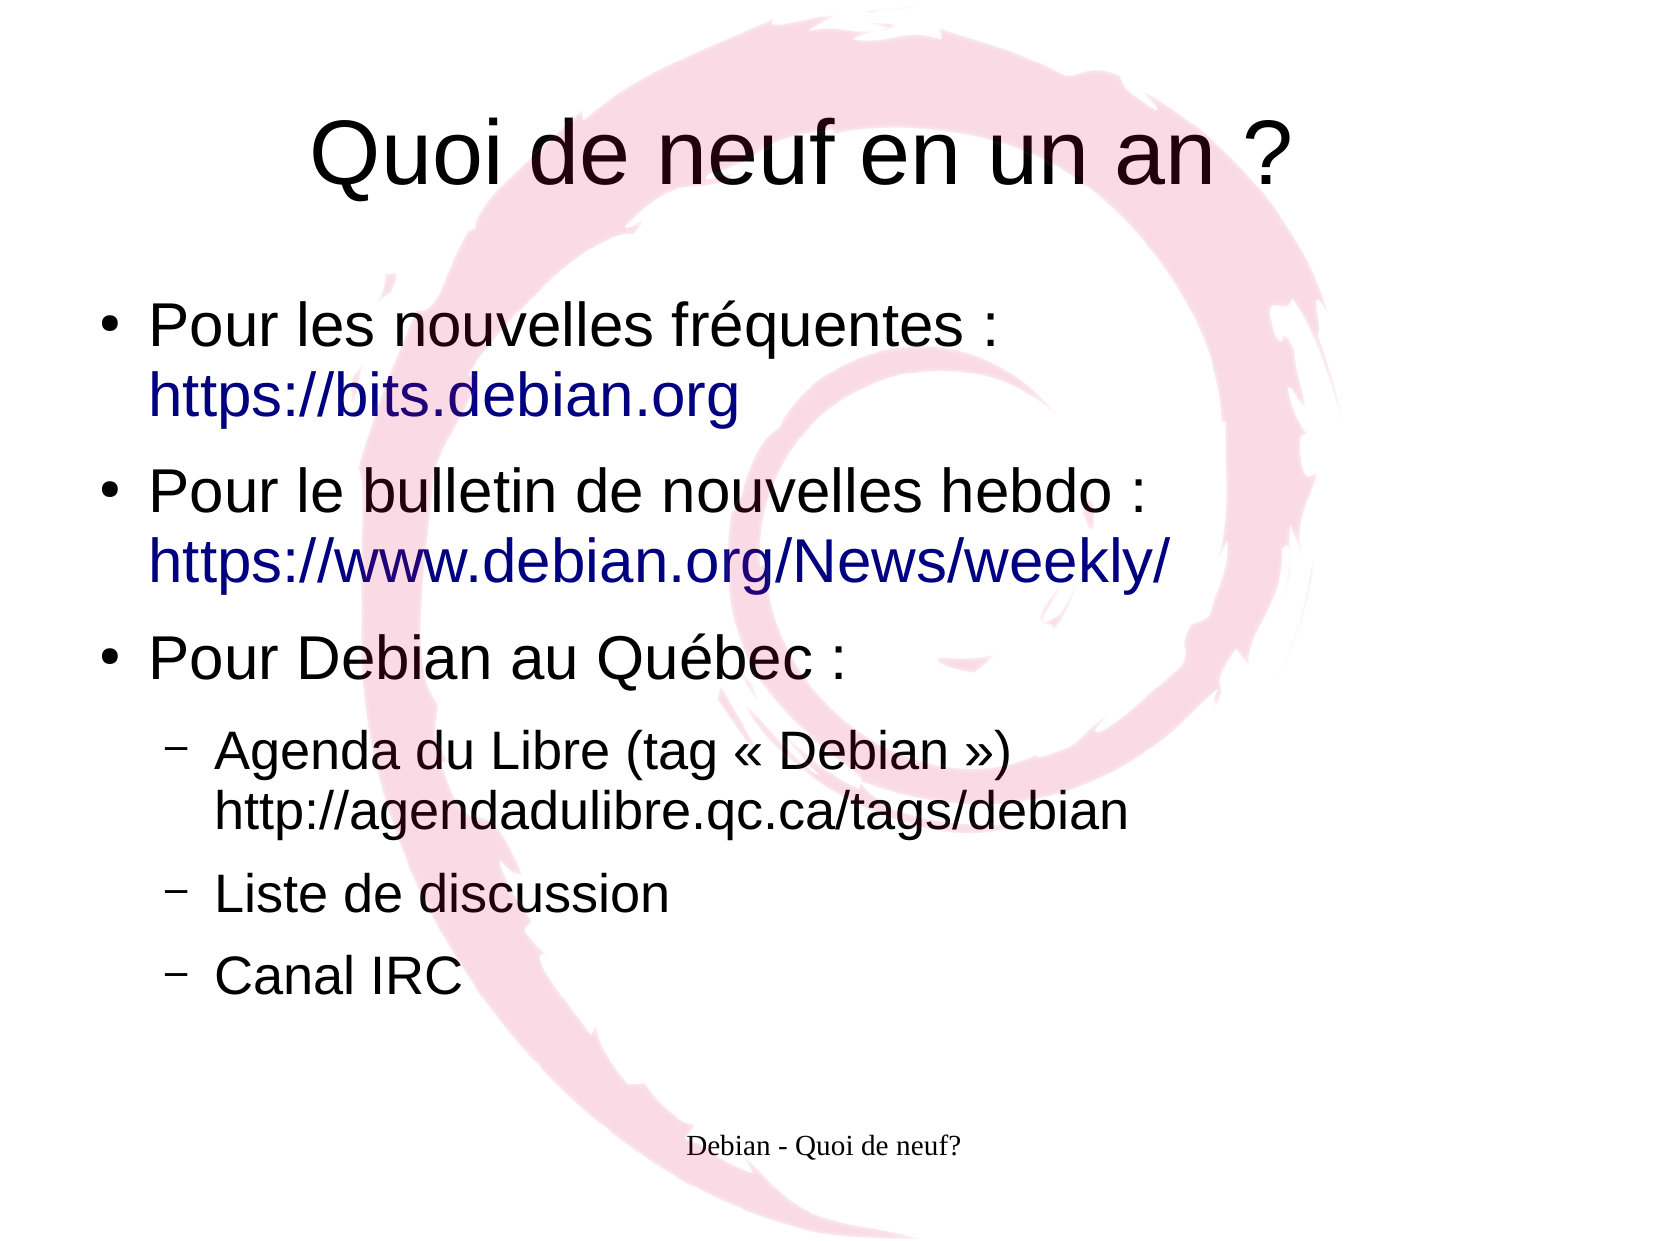

# Quoi de neuf en un an ?
Pour les nouvelles fréquentes : https://bits.debian.org
Pour le bulletin de nouvelles hebdo : https://www.debian.org/News/weekly/
Pour Debian au Québec :
Agenda du Libre (tag « Debian »)
http://agendadulibre.qc.ca/tags/debian
Liste de discussion
Canal IRC
Debian - Quoi de neuf?